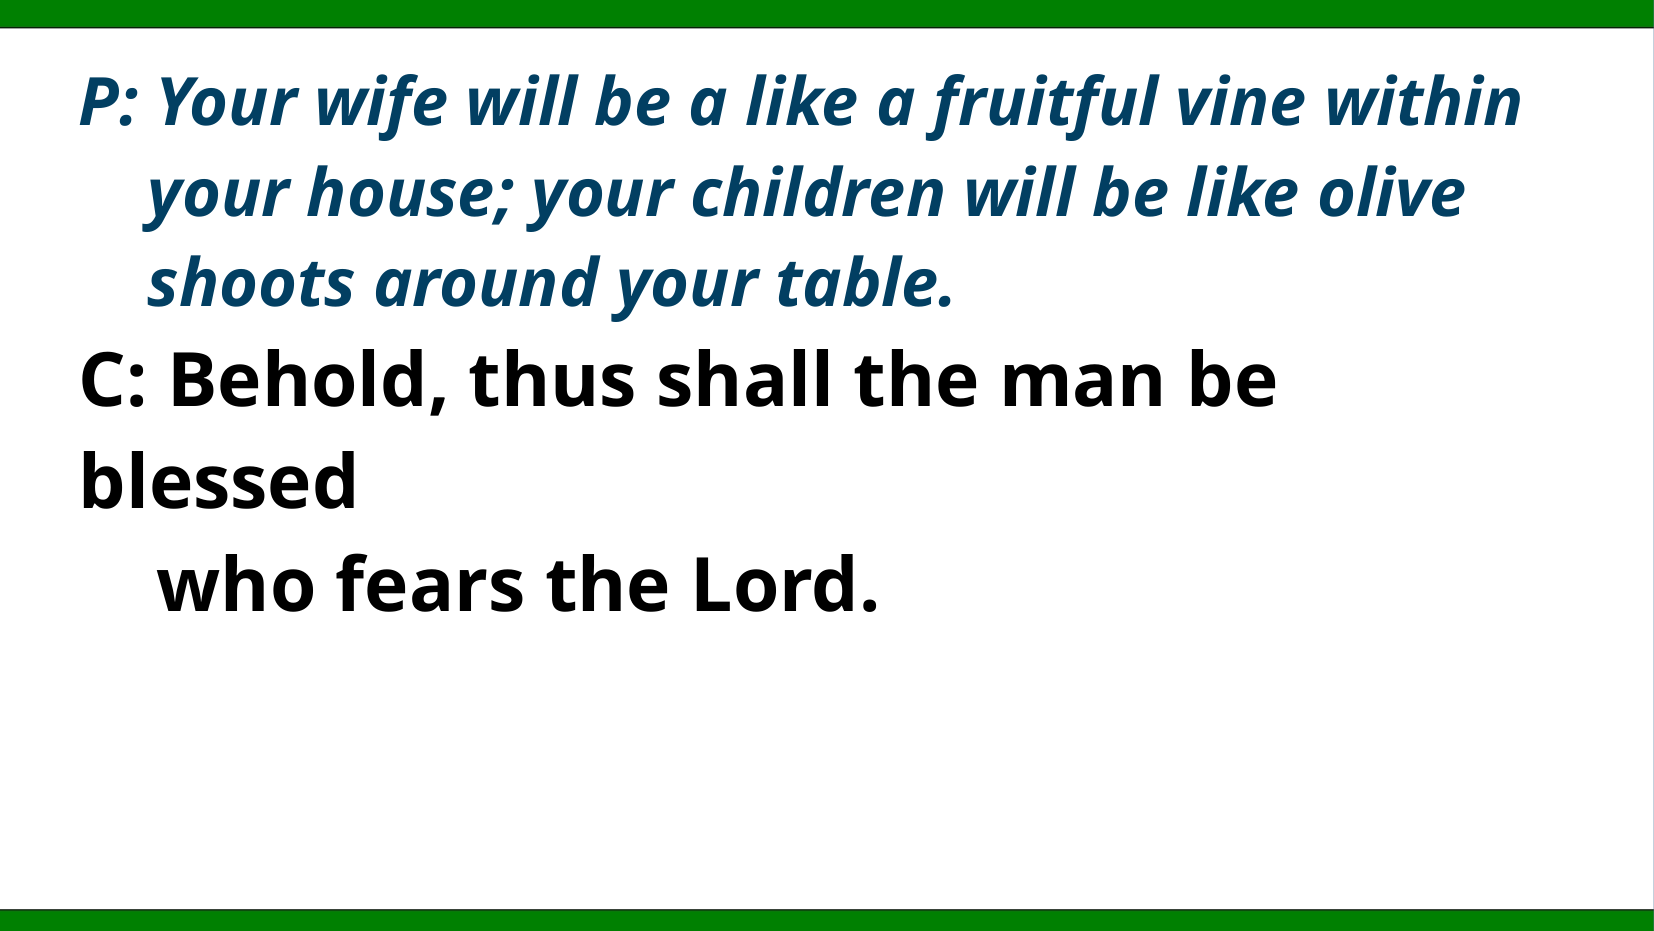

P:	 Your wife will be a like a fruitful vine within
 your house; your children will be like olive
 shoots around your table.
C: Behold, thus shall the man be blessed
 who fears the Lord.